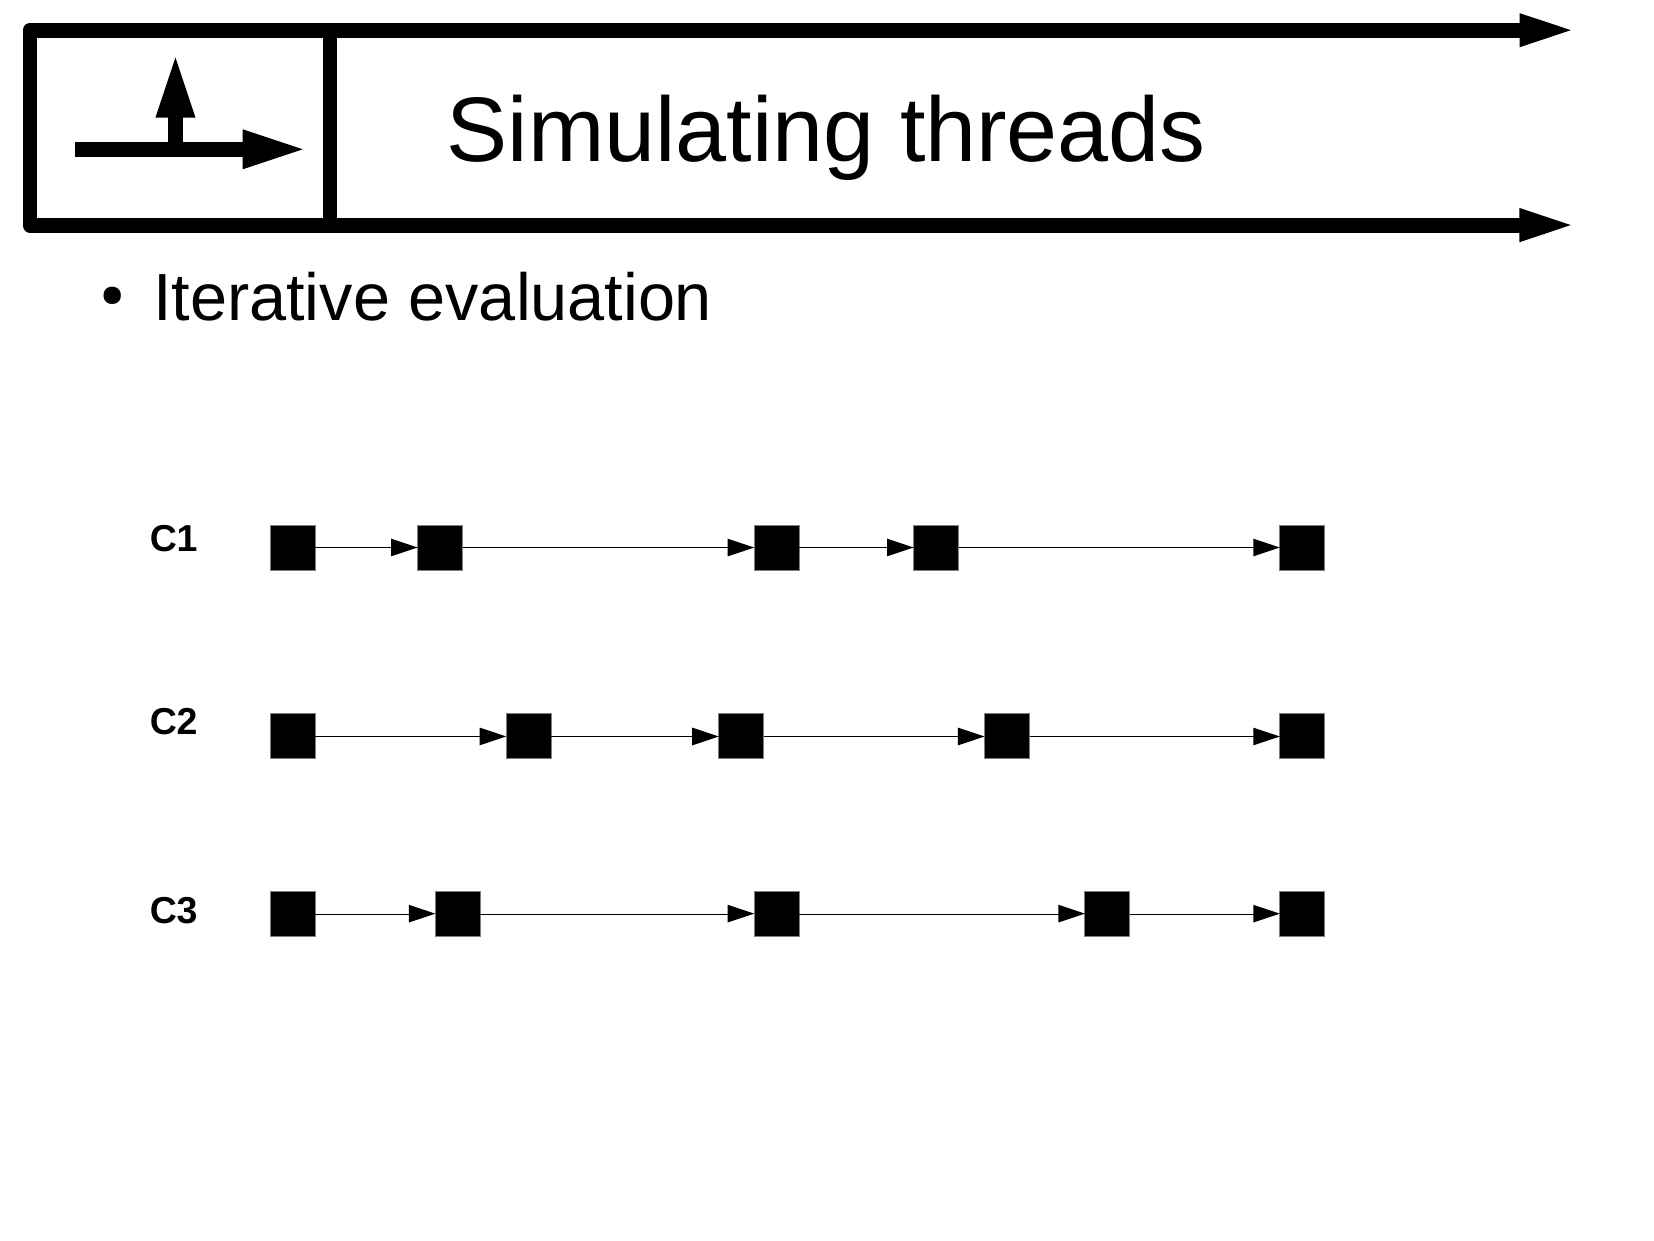

# Simulating threads
Iterative evaluation
C1
C2
C3